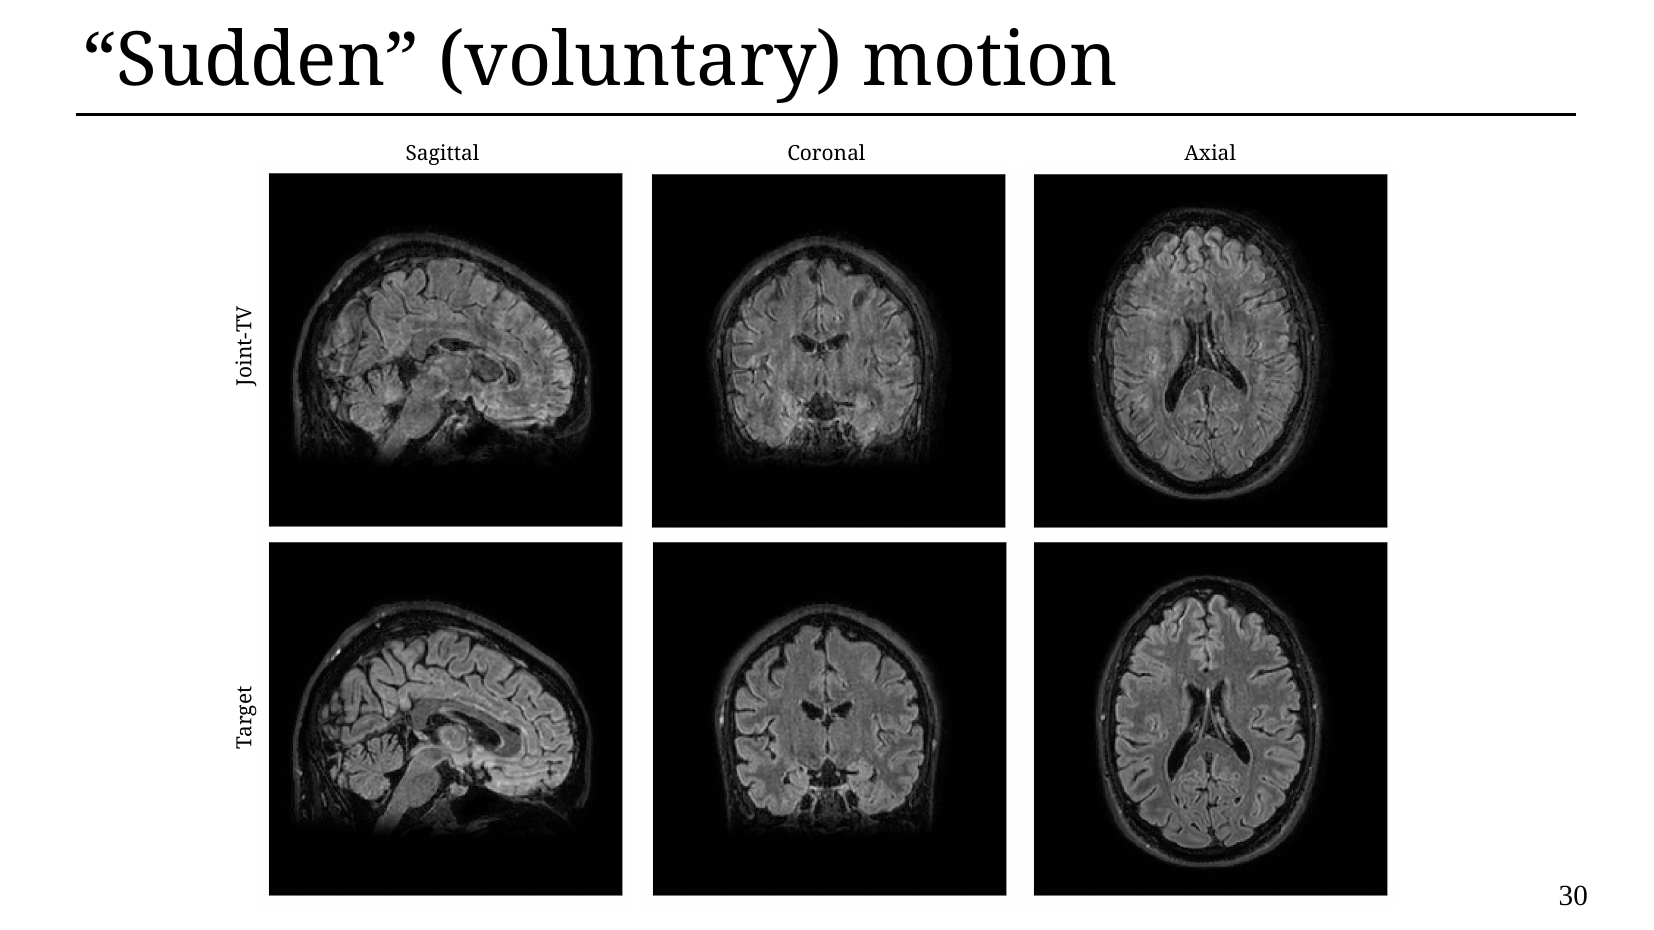

# “Sudden” (voluntary) motion
Sagittal
Coronal
Axial
Joint-TV
Target